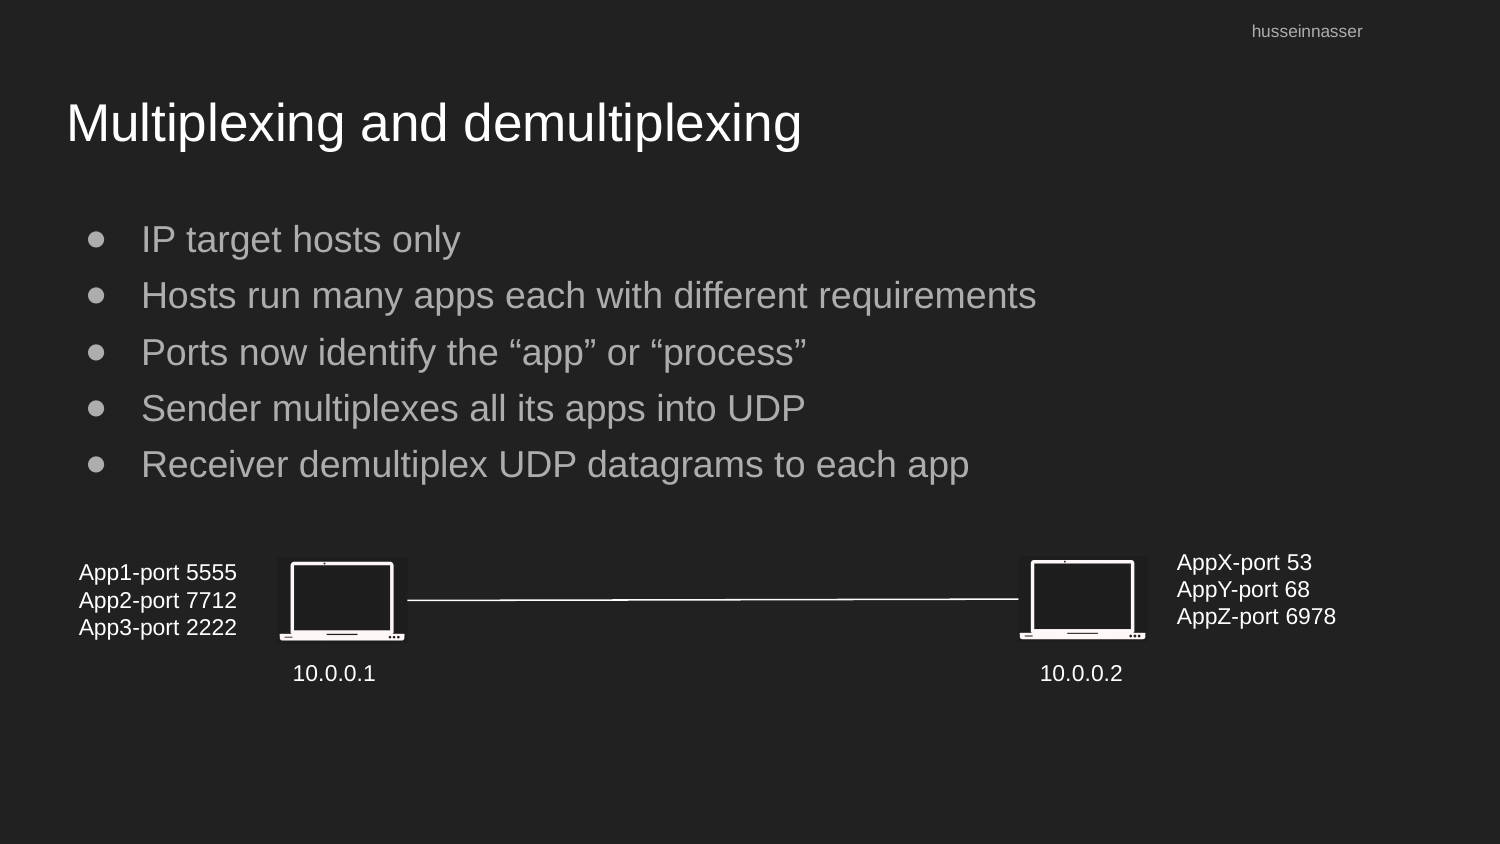

husseinnasser
# Multiplexing and demultiplexing
IP target hosts only
Hosts run many apps each with different requirements
Ports now identify the “app” or “process”
Sender multiplexes all its apps into UDP
Receiver demultiplex UDP datagrams to each app
AppX-port 53
AppY-port 68
AppZ-port 6978
App1-port 5555
App2-port 7712
App3-port 2222
10.0.0.1
10.0.0.2